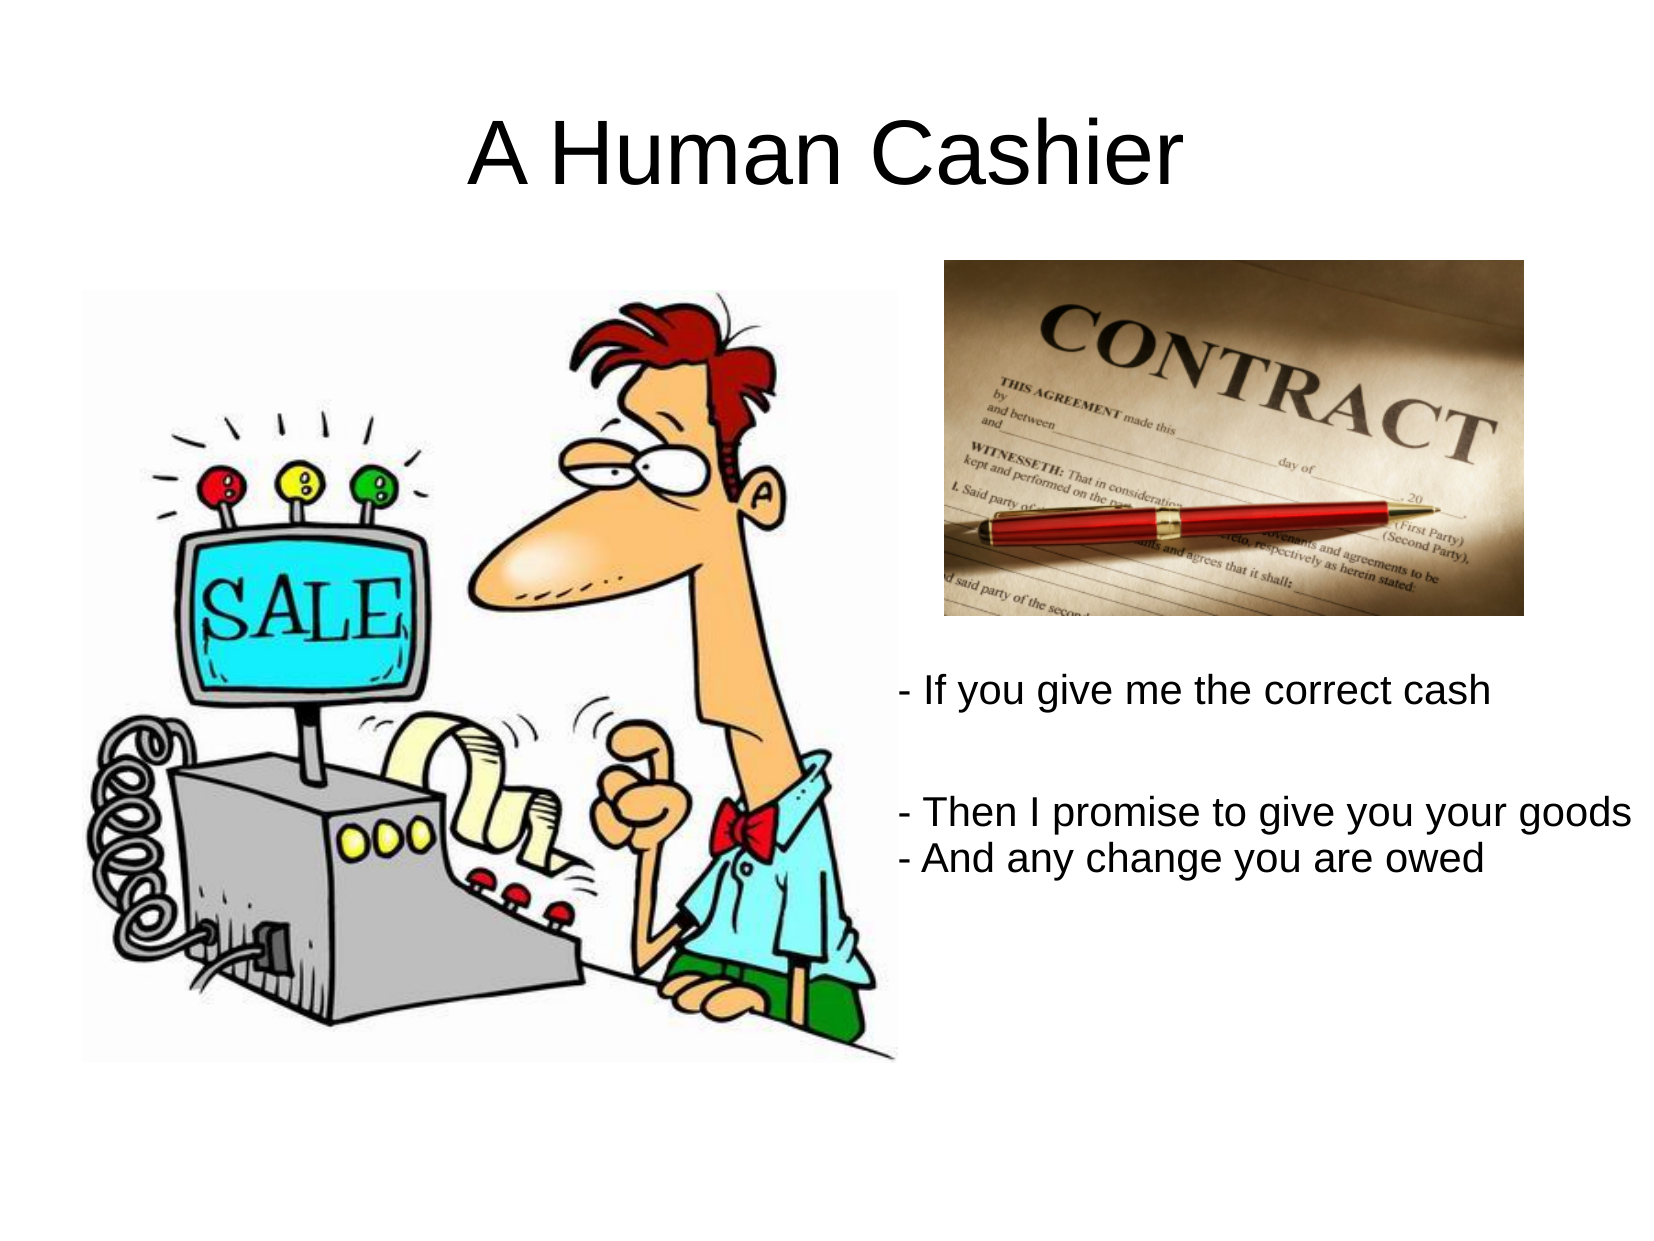

# A Human Cashier
- If you give me the correct cash
- Then I promise to give you your goods
- And any change you are owed